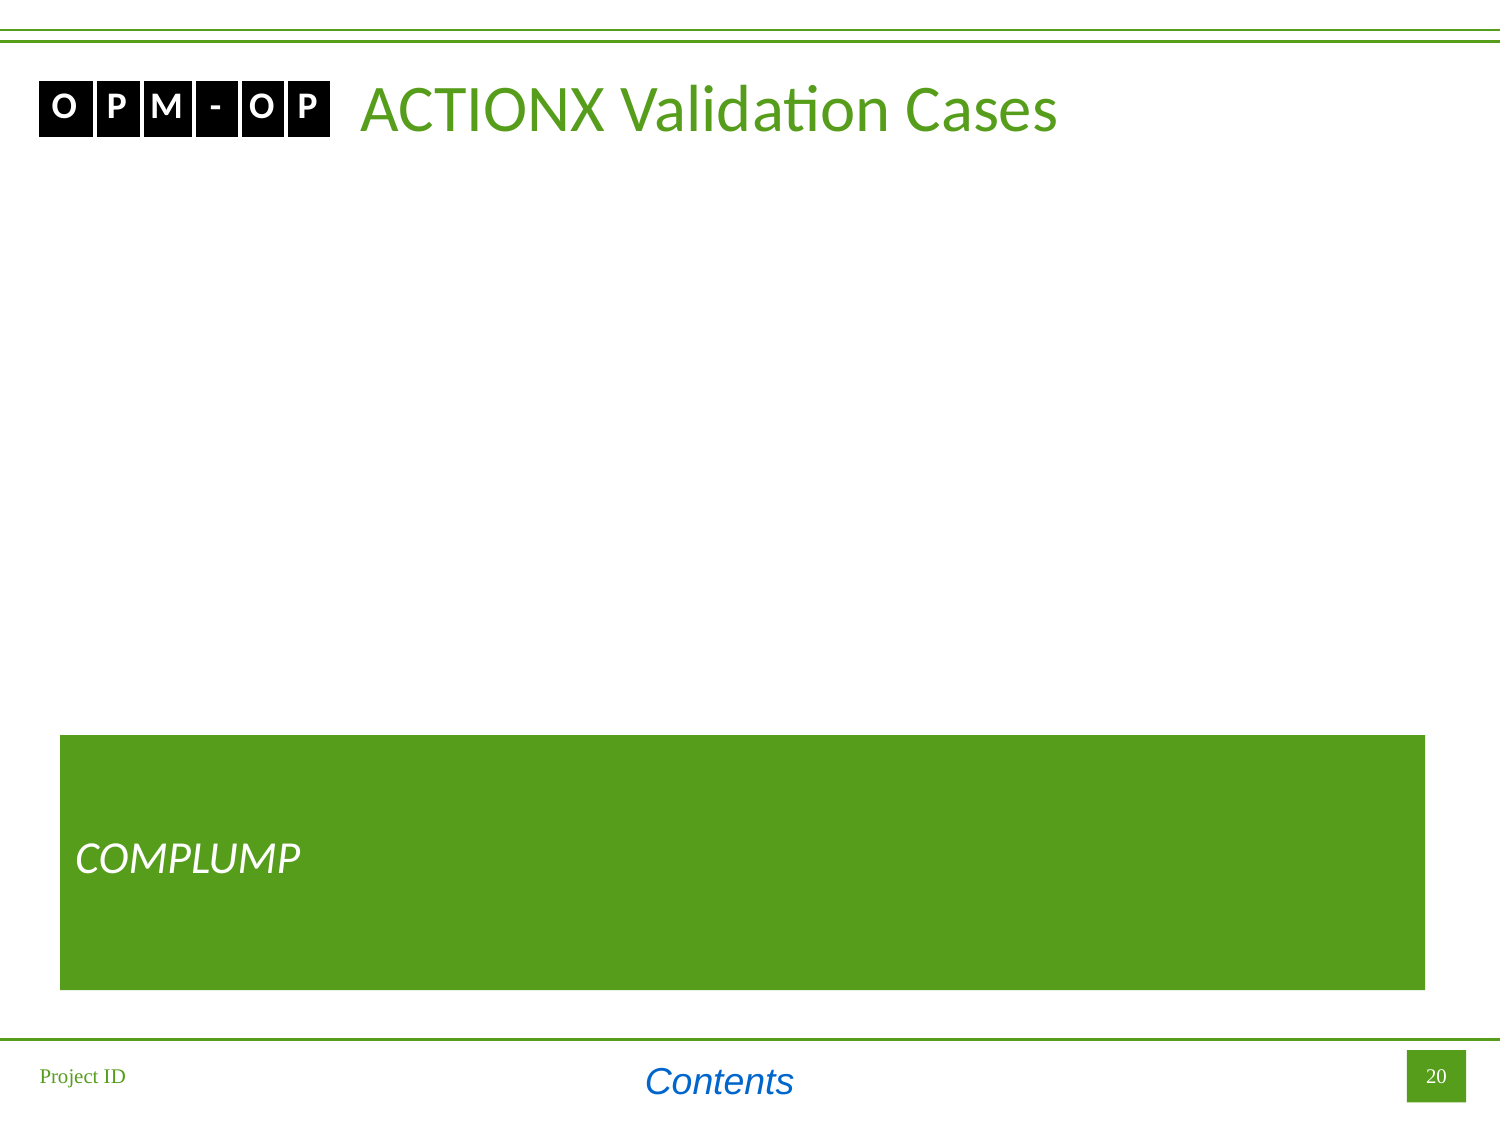

# ACTIONX Validation Cases
COMPLUMP
Project ID
20